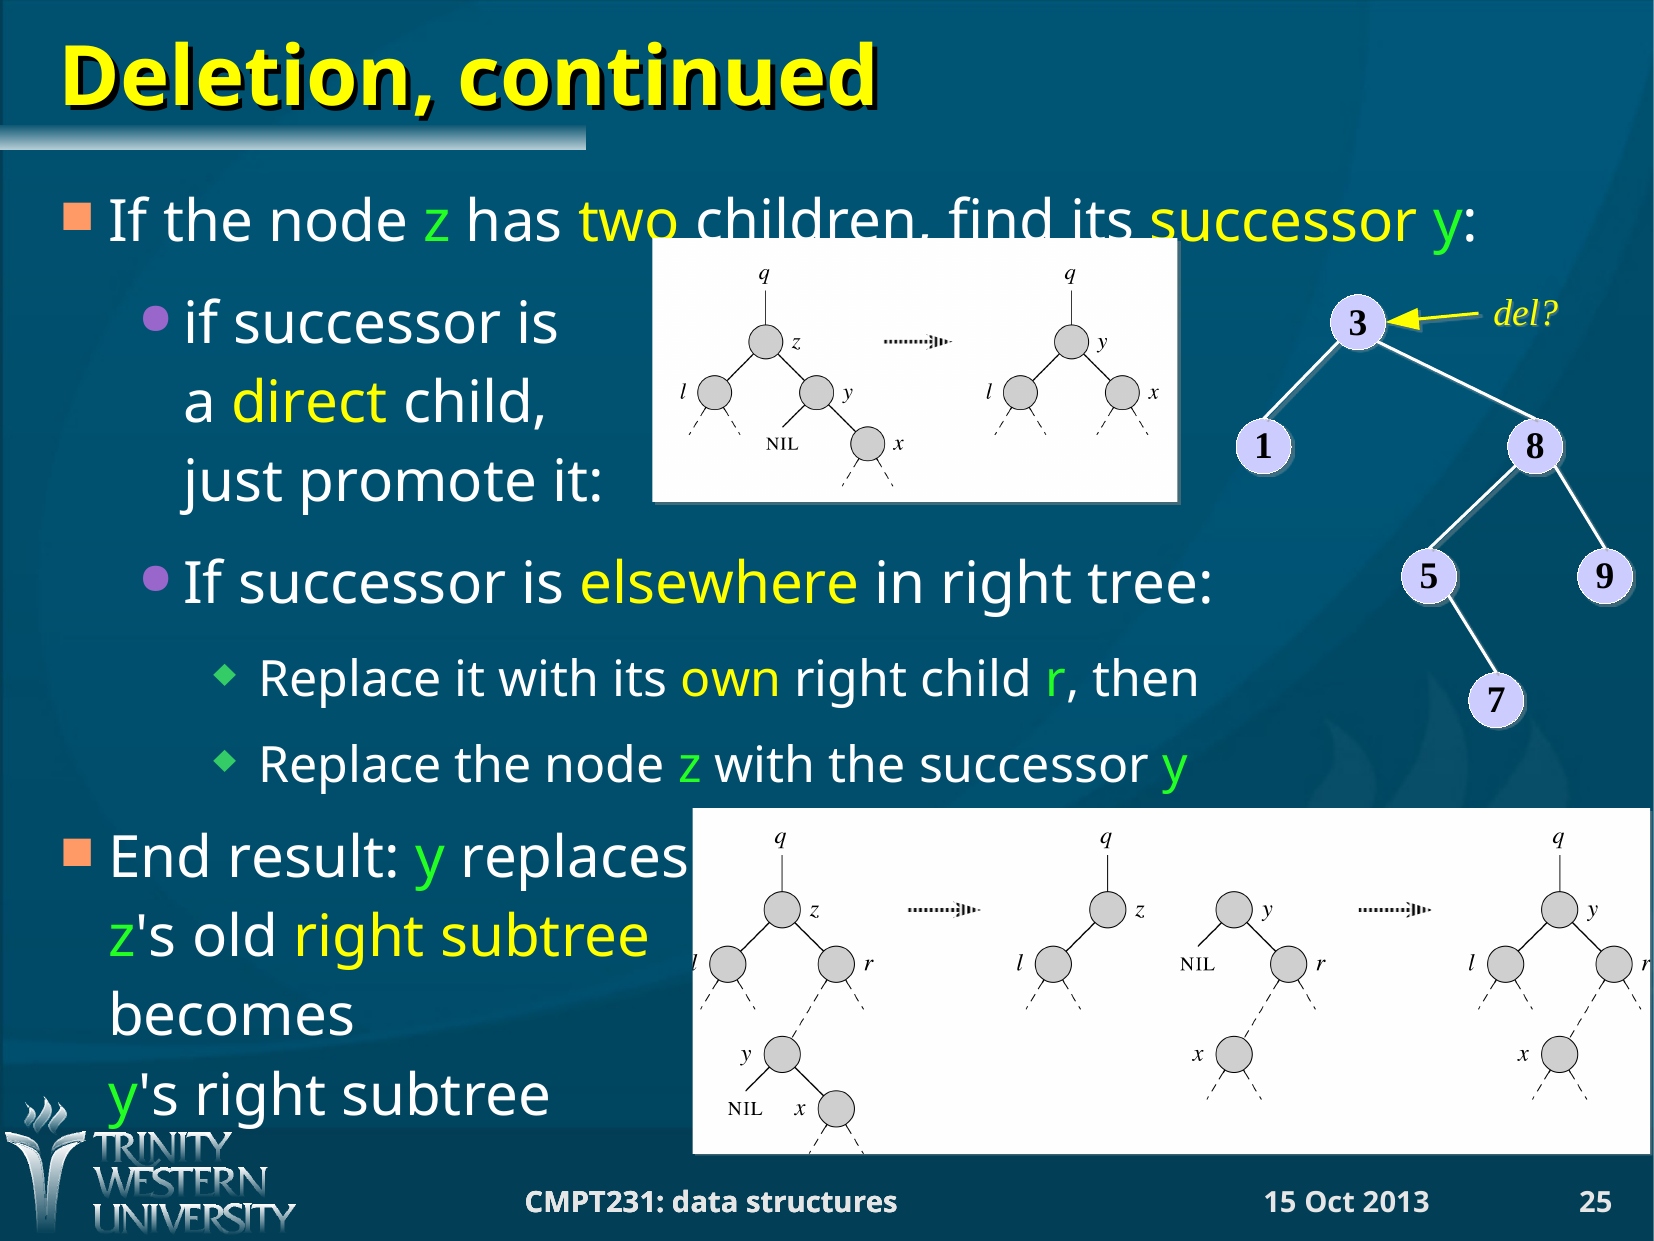

# Deletion, continued
If the node z has two children, find its successor y:
if successor is
a direct child,
just promote it:
If successor is elsewhere in right tree:
Replace it with its own right child r, then
Replace the node z with the successor y
End result: y replaces z, and the rest of
z's old right subtree
becomes
y's right subtree
del?
3
1
8
5
9
7
CMPT231: data structures
15 Oct 2013
25